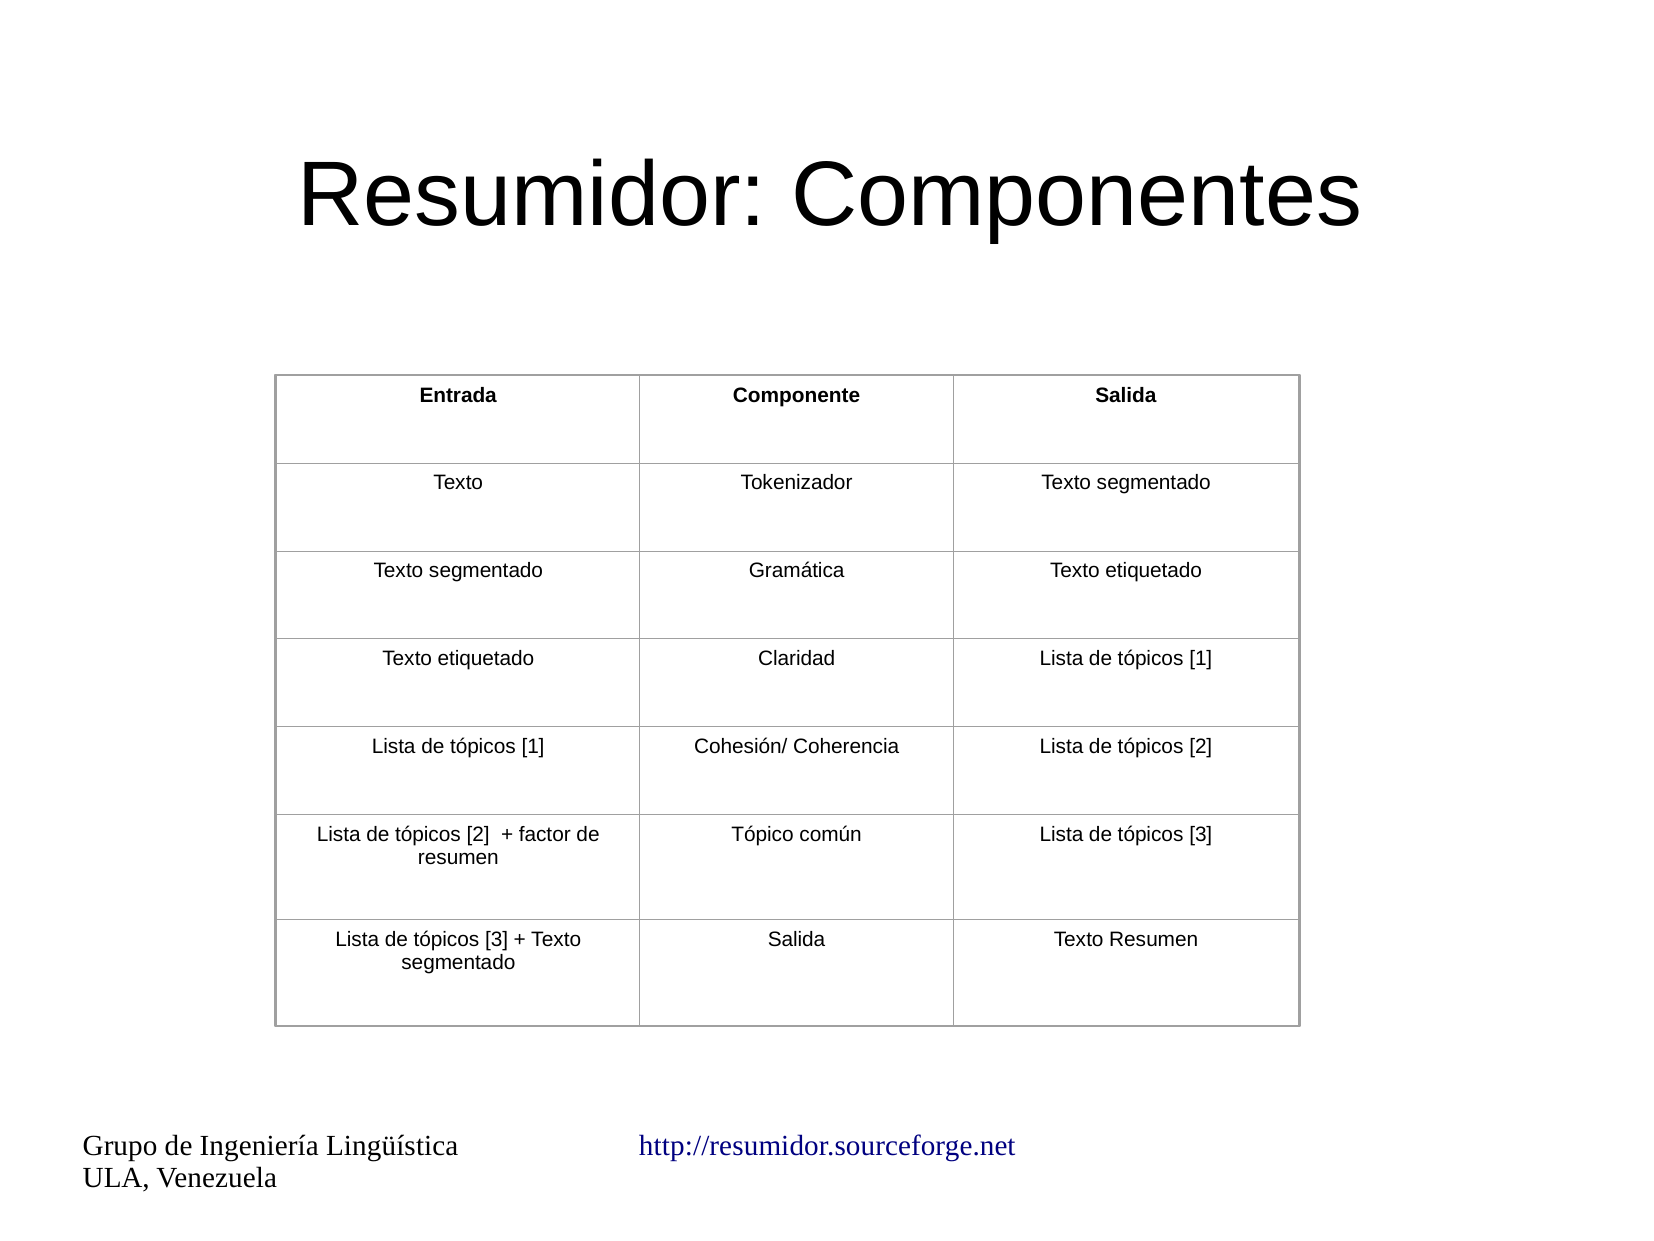

# Resumidor: Componentes
Entrada
Componente
Salida
Texto
Tokenizador
Texto segmentado
Texto segmentado
Gramática
Texto etiquetado
Texto etiquetado
Claridad
Lista de tópicos [1]
Lista de tópicos [1]
Cohesión/ Coherencia
Lista de tópicos [2]
Lista de tópicos [2] + factor de resumen
Tópico común
Lista de tópicos [3]
Lista de tópicos [3] + Texto segmentado
Salida
Texto Resumen